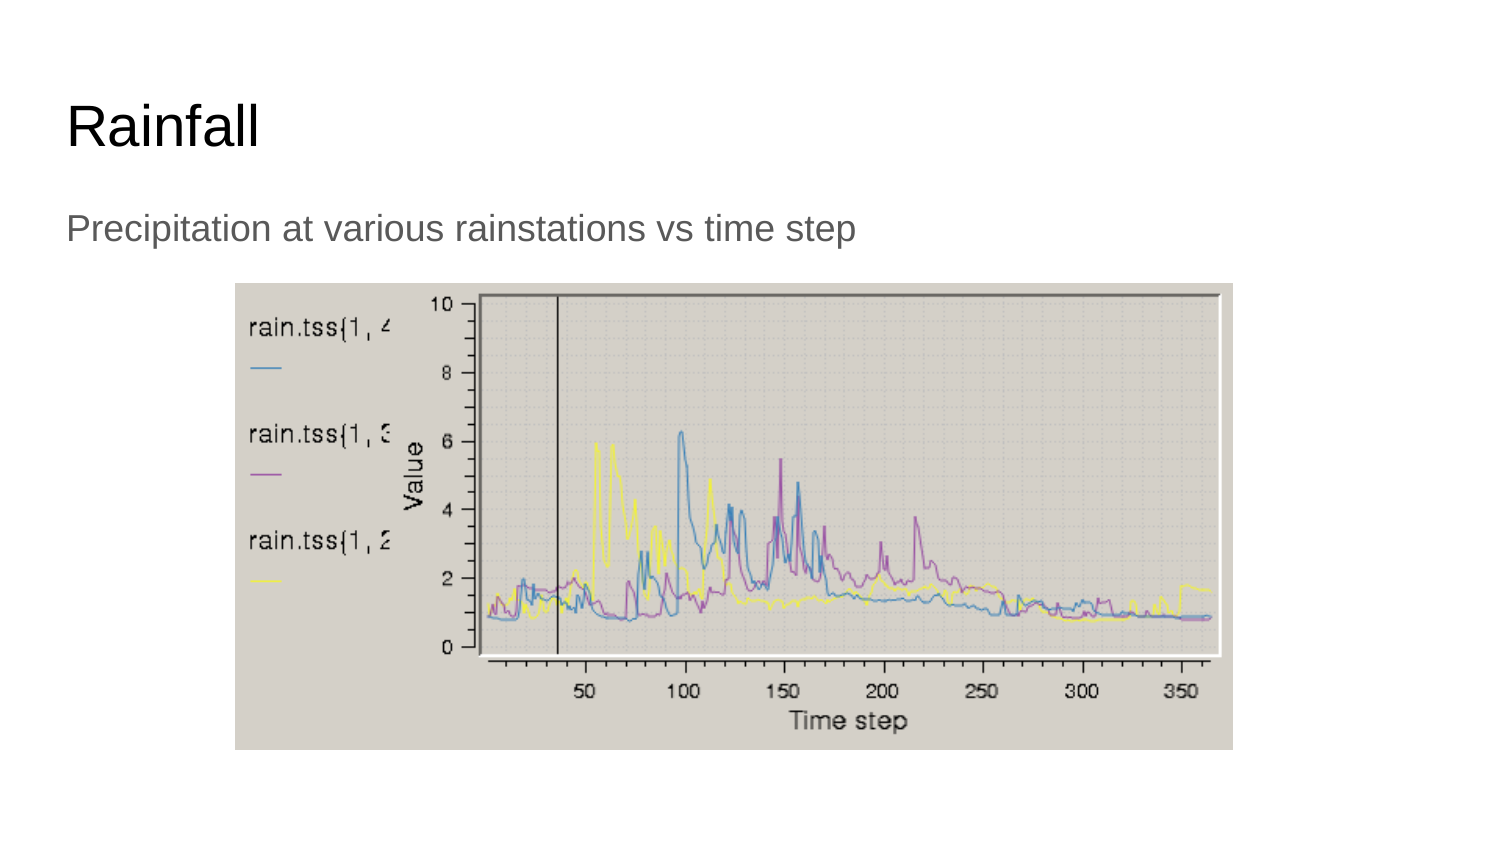

# Rainfall
Precipitation at various rainstations vs time step